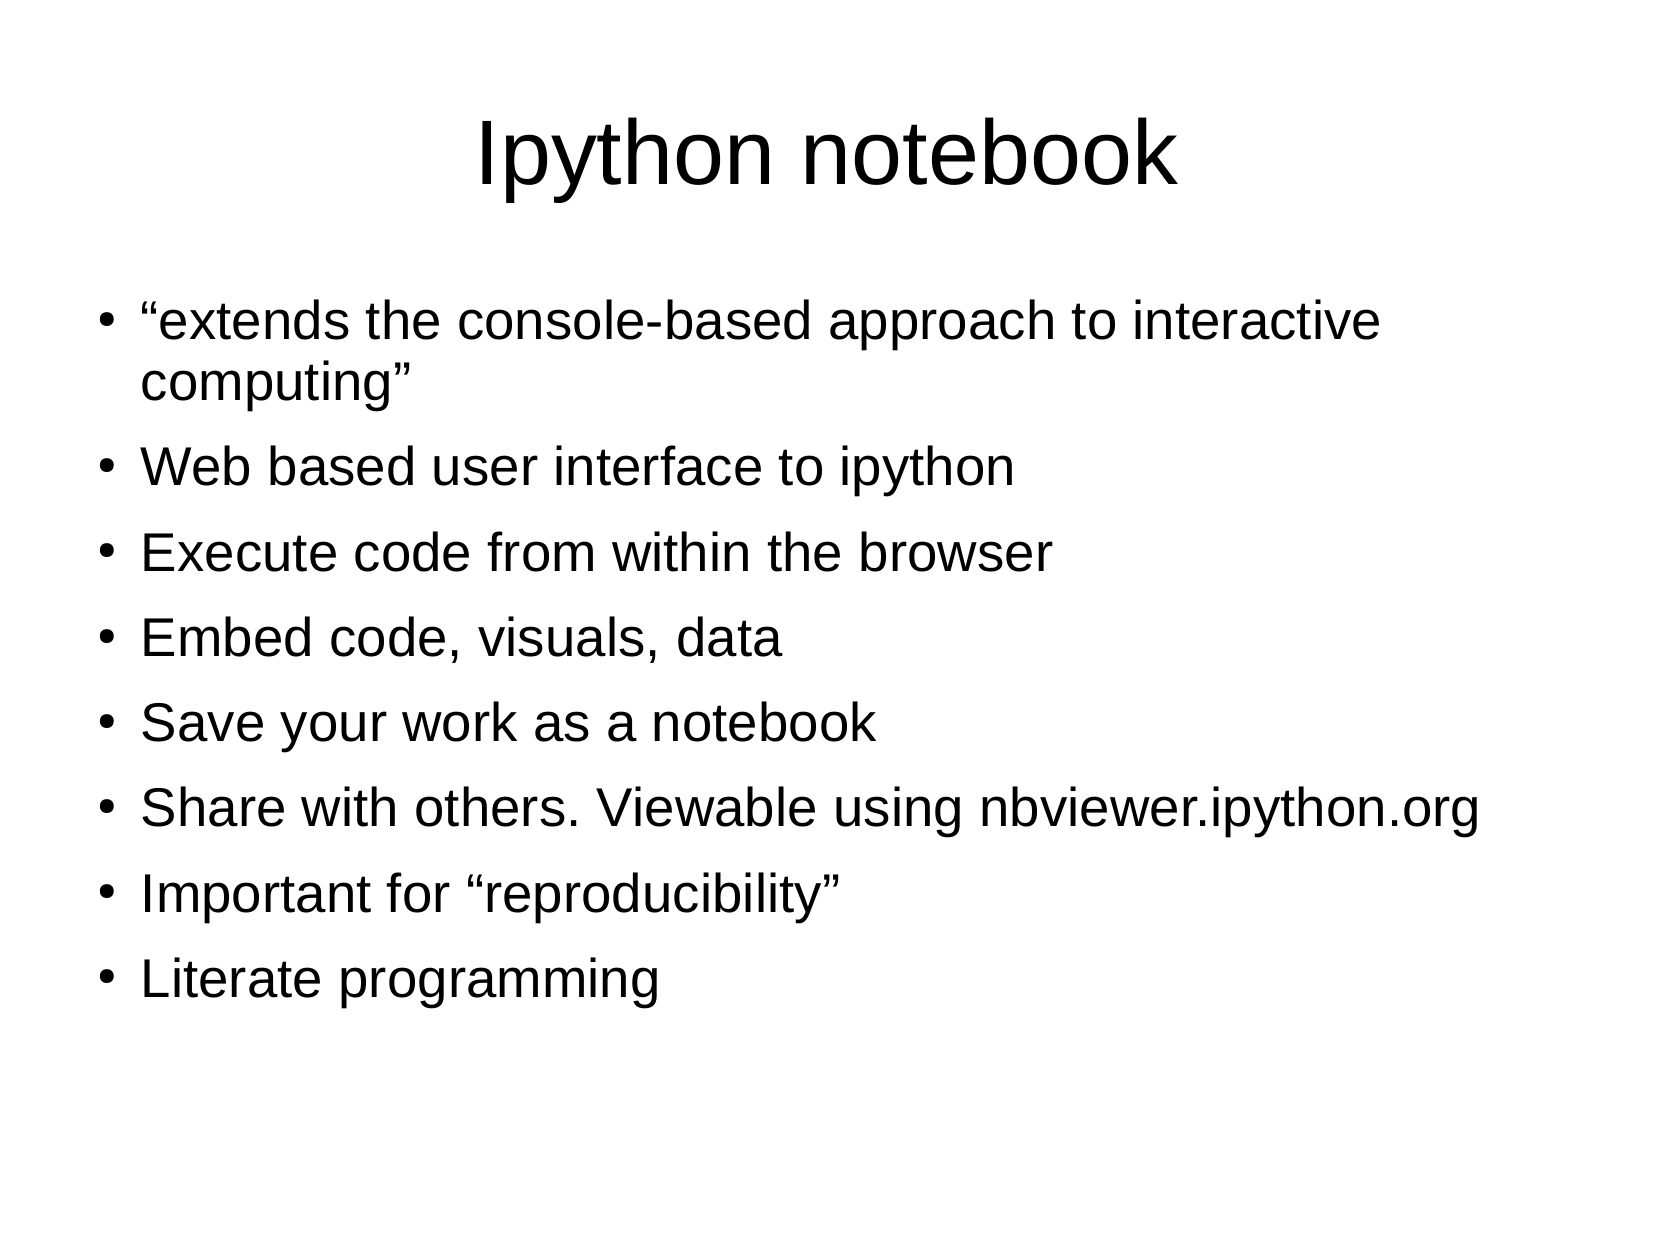

# Ipython notebook
“extends the console-based approach to interactive computing”
Web based user interface to ipython
Execute code from within the browser
Embed code, visuals, data
Save your work as a notebook
Share with others. Viewable using nbviewer.ipython.org
Important for “reproducibility”
Literate programming